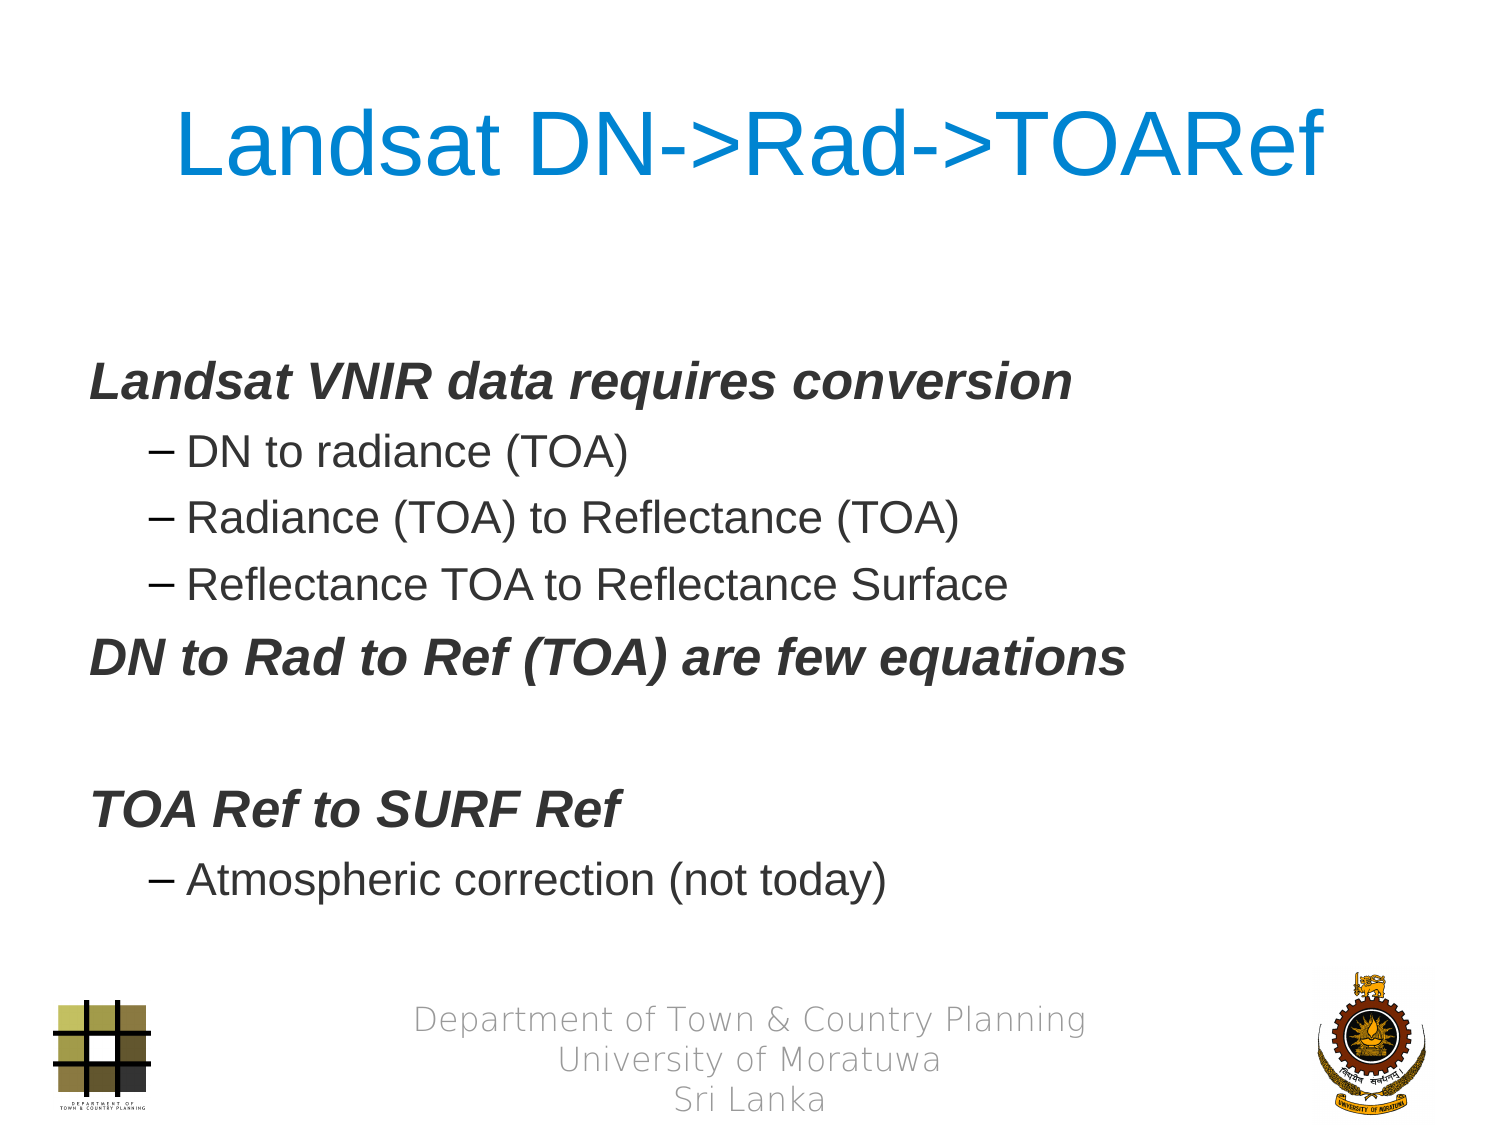

# Landsat DN->Rad->TOARef
Landsat VNIR data requires conversion
DN to radiance (TOA)
Radiance (TOA) to Reflectance (TOA)
Reflectance TOA to Reflectance Surface
DN to Rad to Ref (TOA) are few equations
TOA Ref to SURF Ref
Atmospheric correction (not today)